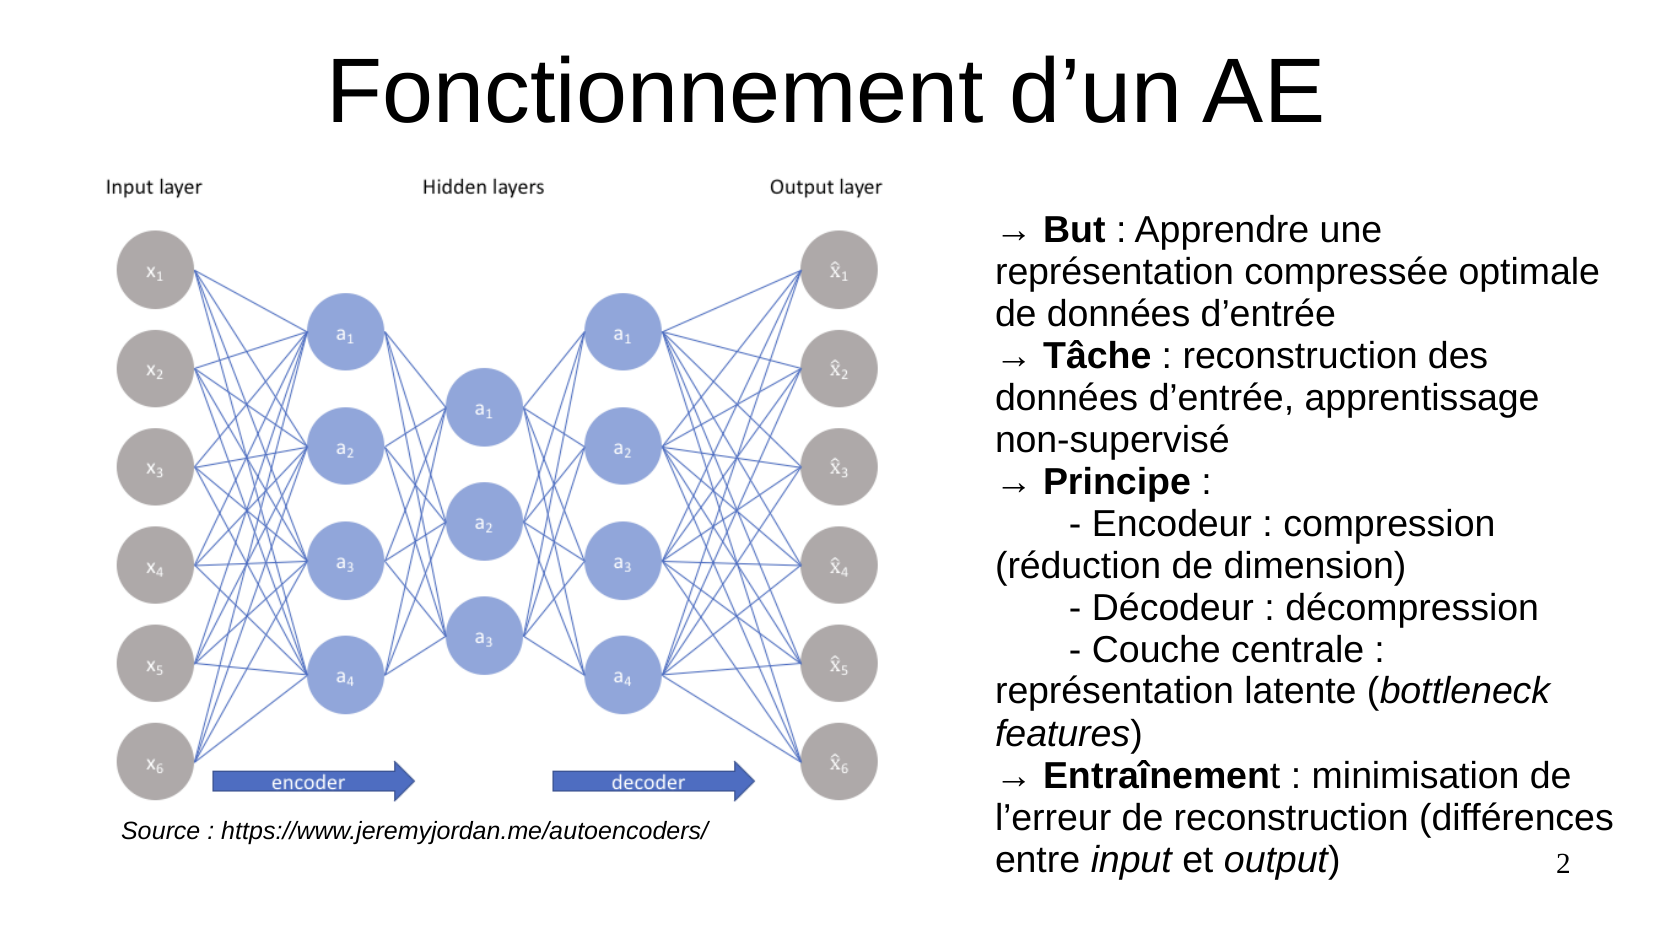

# Fonctionnement d’un AE
→ But : Apprendre une représentation compressée optimale de données d’entrée
→ Tâche : reconstruction des données d’entrée, apprentissage non-supervisé
→ Principe :
	- Encodeur : compression (réduction de dimension)
	- Décodeur : décompression
	- Couche centrale : représentation latente (bottleneck features)
→ Entraînement : minimisation de l’erreur de reconstruction (différences entre input et output)
Source : https://www.jeremyjordan.me/autoencoders/
2